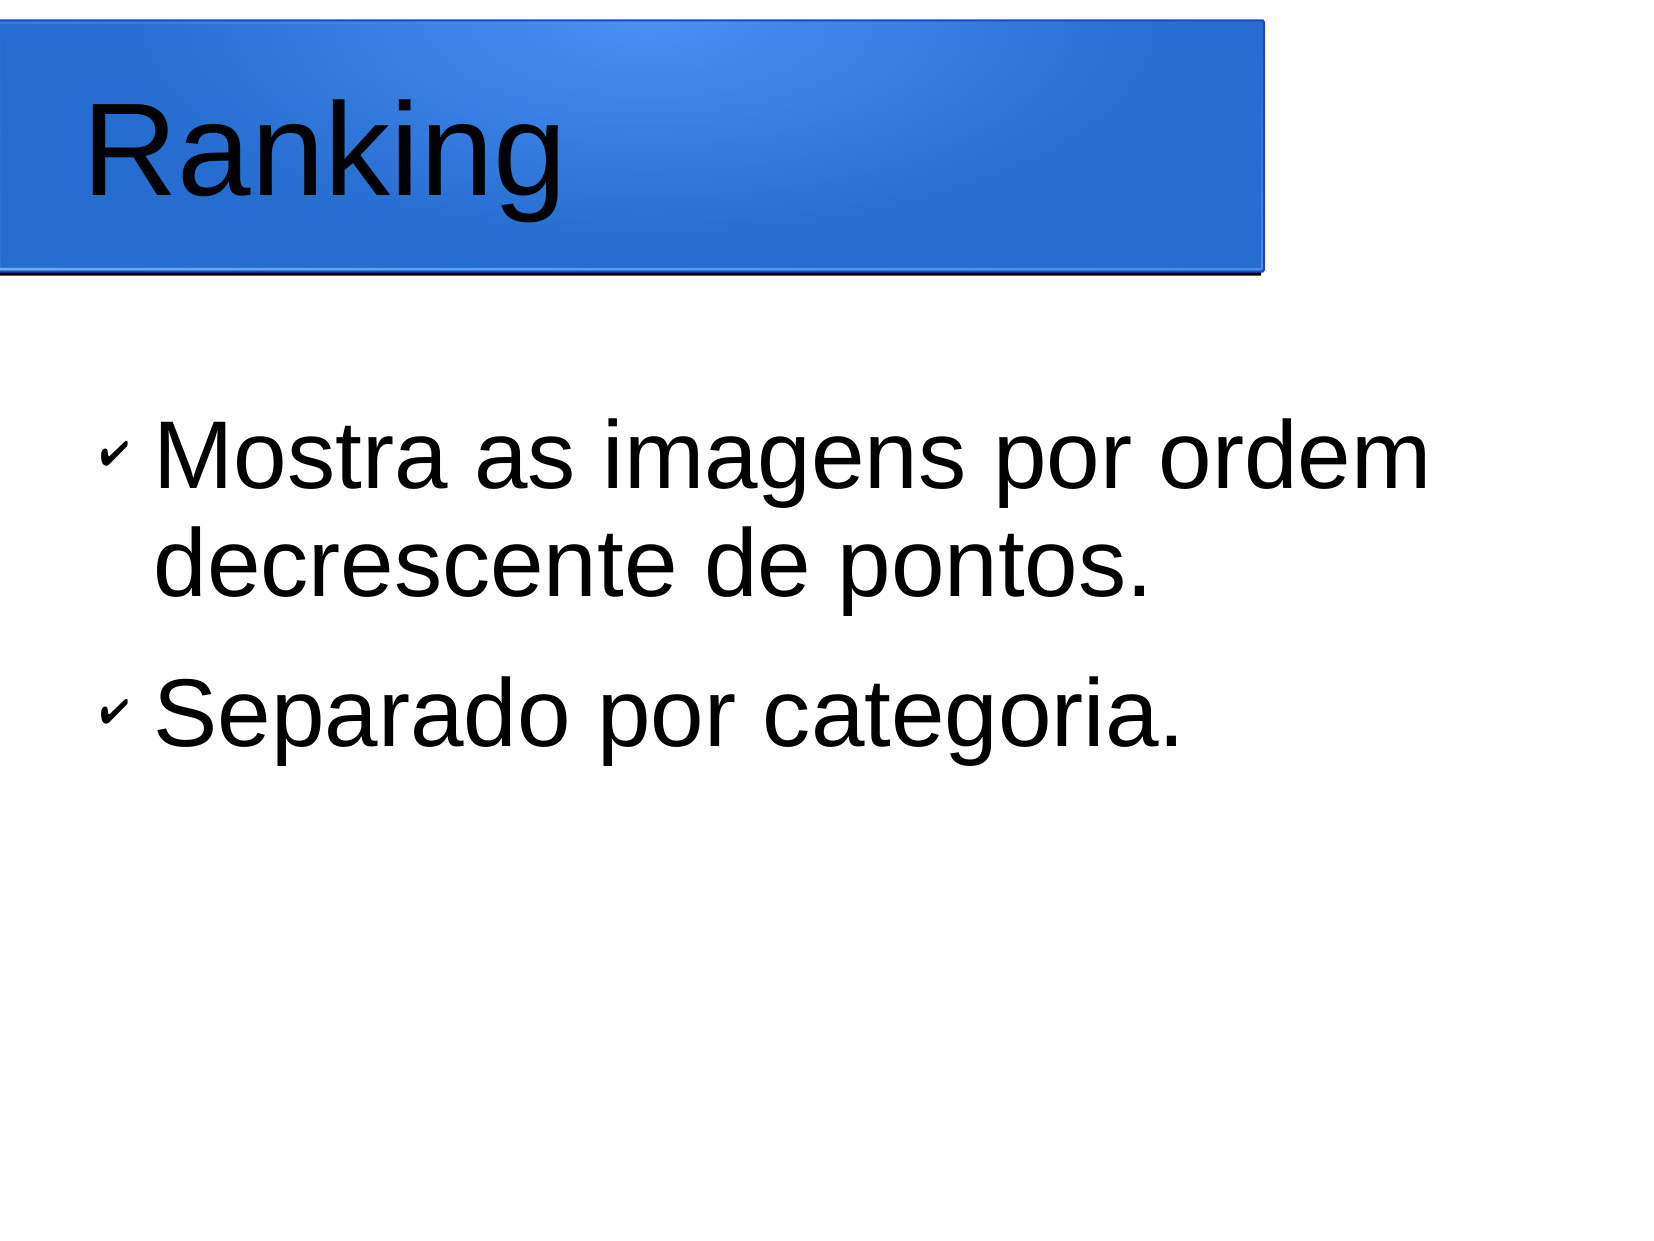

# Ranking
Mostra as imagens por ordem decrescente de pontos.
Separado por categoria.